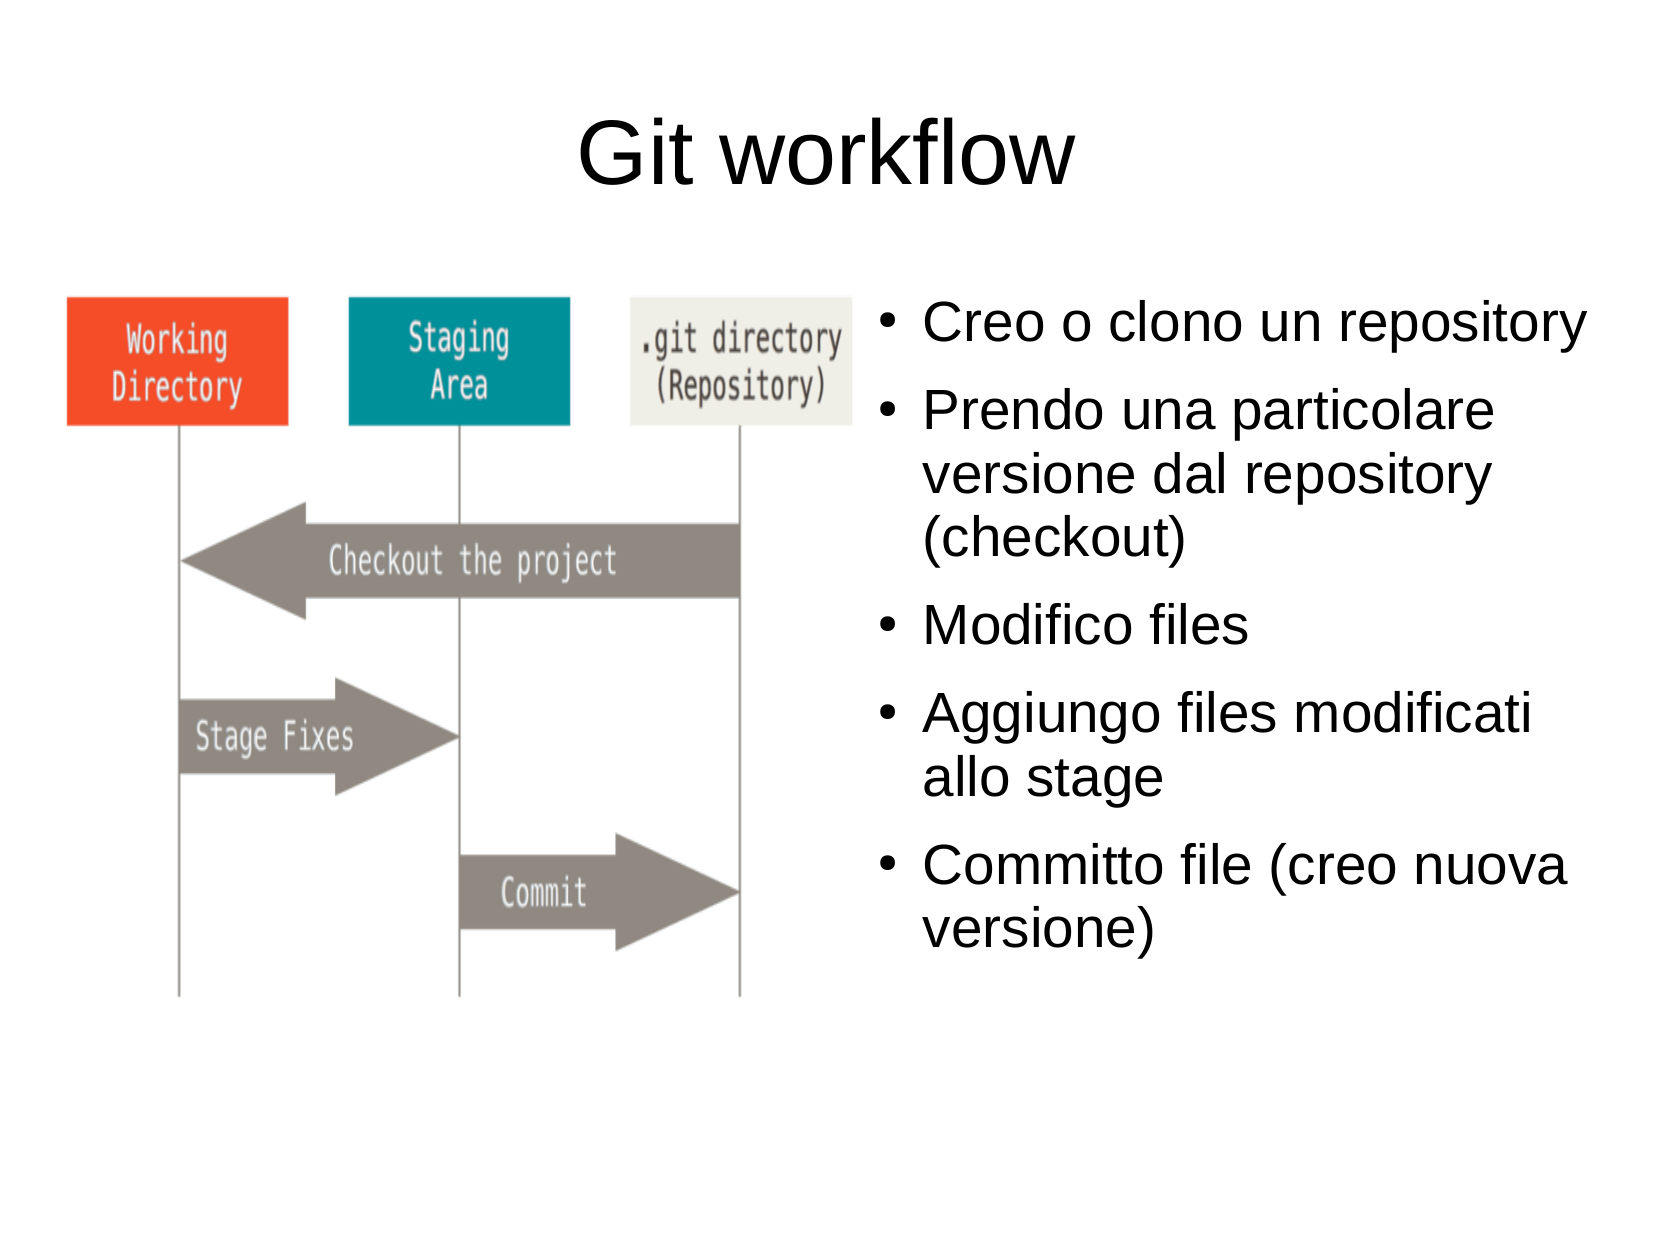

# Git workflow
Creo o clono un repository
Prendo una particolare versione dal repository (checkout)
Modifico files
Aggiungo files modificati allo stage
Committo file (creo nuova versione)